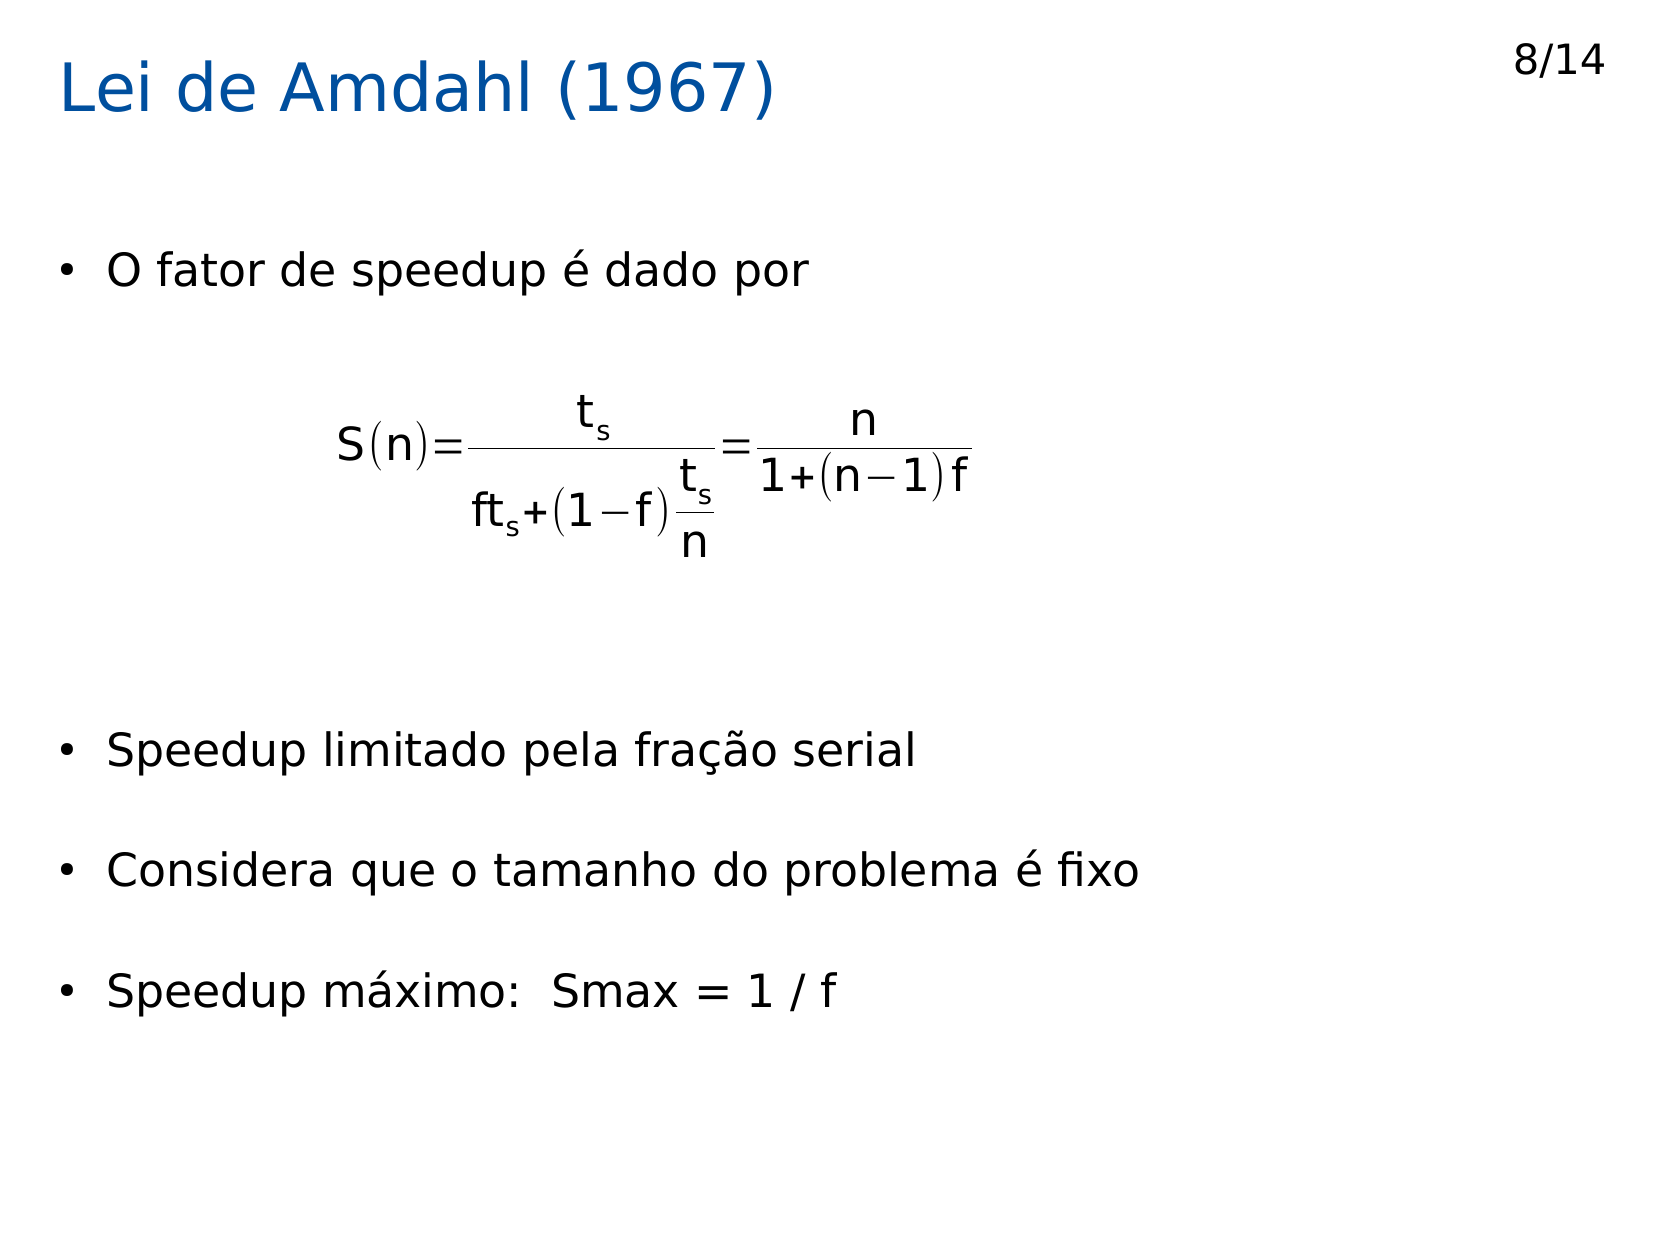

# Lei de Amdahl (1967)
8
O fator de speedup é dado por
Speedup limitado pela fração serial
Considera que o tamanho do problema é fixo
Speedup máximo: Smax = 1 / f